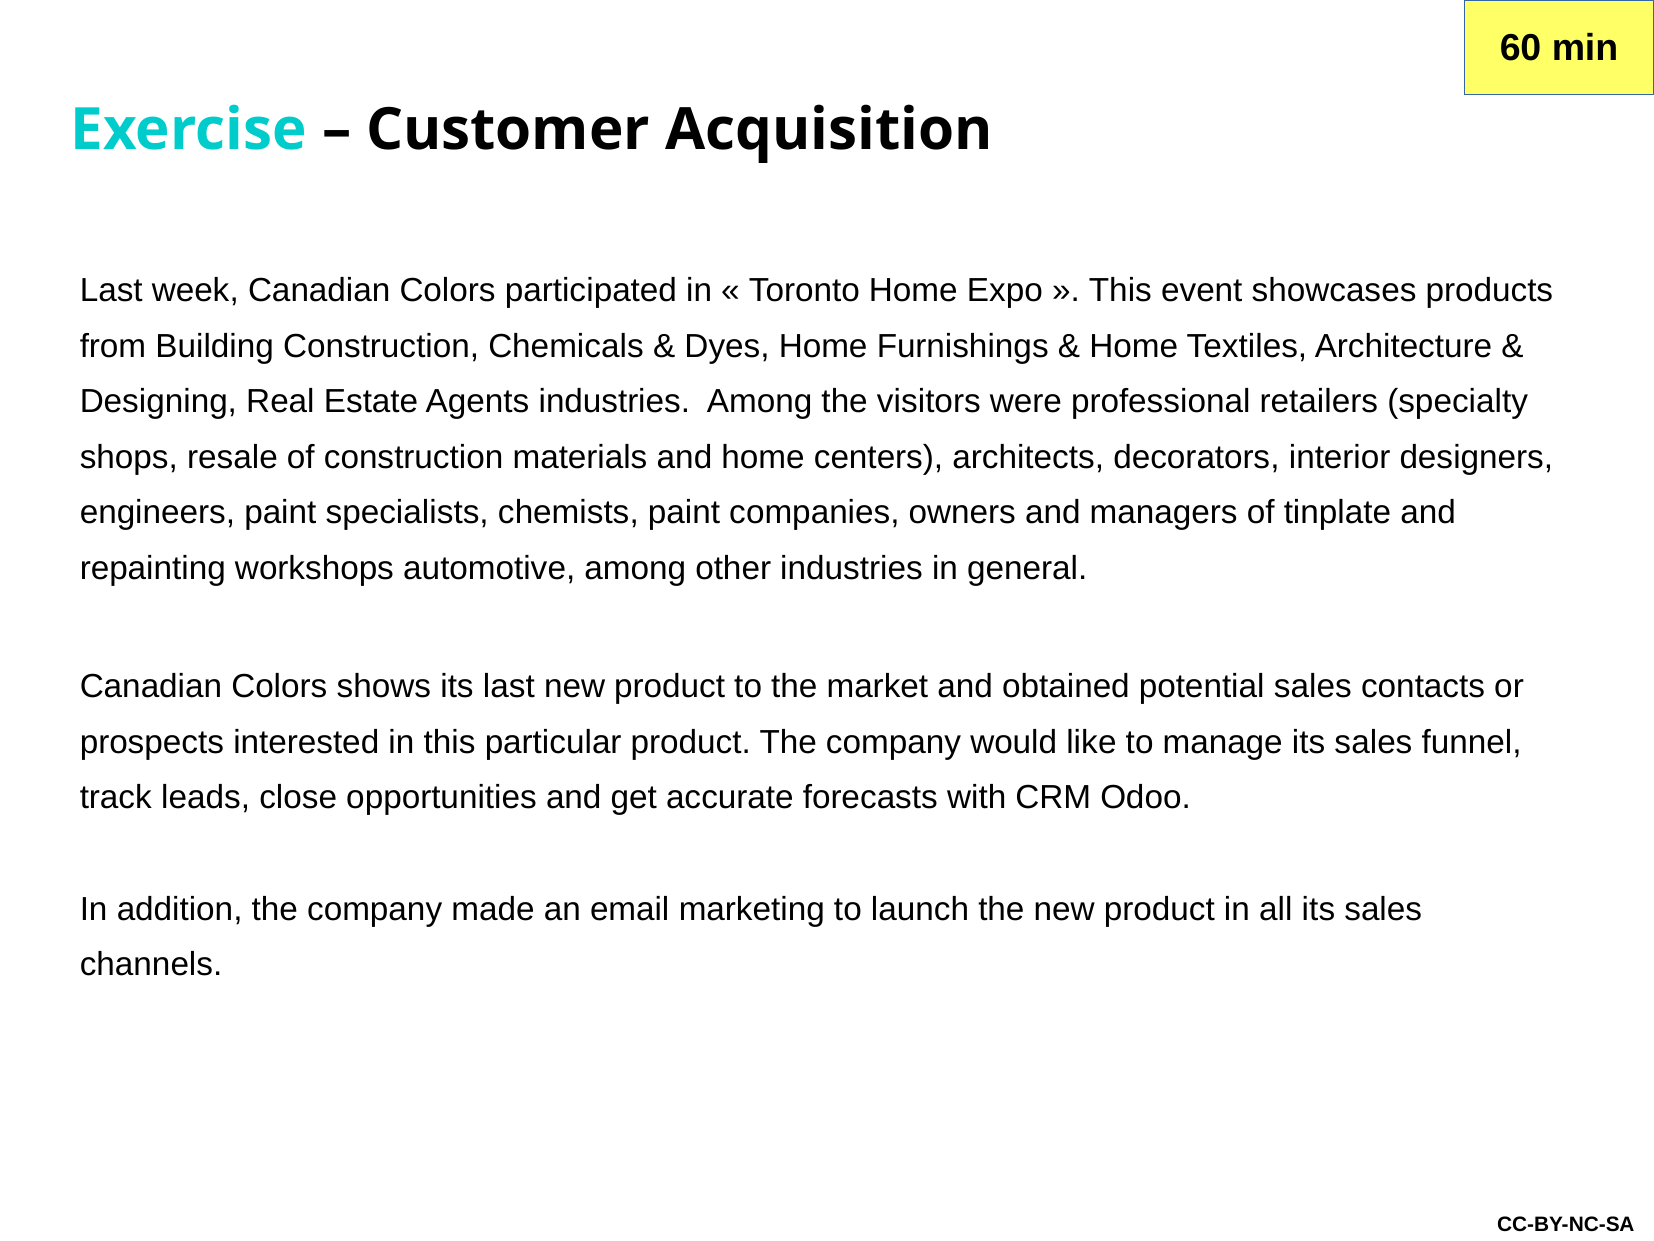

60 min
# Exercise – Customer Acquisition
Last week, Canadian Colors participated in « Toronto Home Expo ». This event showcases products from Building Construction, Chemicals & Dyes, Home Furnishings & Home Textiles, Architecture & Designing, Real Estate Agents industries. Among the visitors were professional retailers (specialty shops, resale of construction materials and home centers), architects, decorators, interior designers, engineers, paint specialists, chemists, paint companies, owners and managers of tinplate and repainting workshops automotive, among other industries in general.
Canadian Colors shows its last new product to the market and obtained potential sales contacts or prospects interested in this particular product. The company would like to manage its sales funnel, track leads, close opportunities and get accurate forecasts with CRM Odoo.
In addition, the company made an email marketing to launch the new product in all its sales channels.
CC-BY-NC-SA